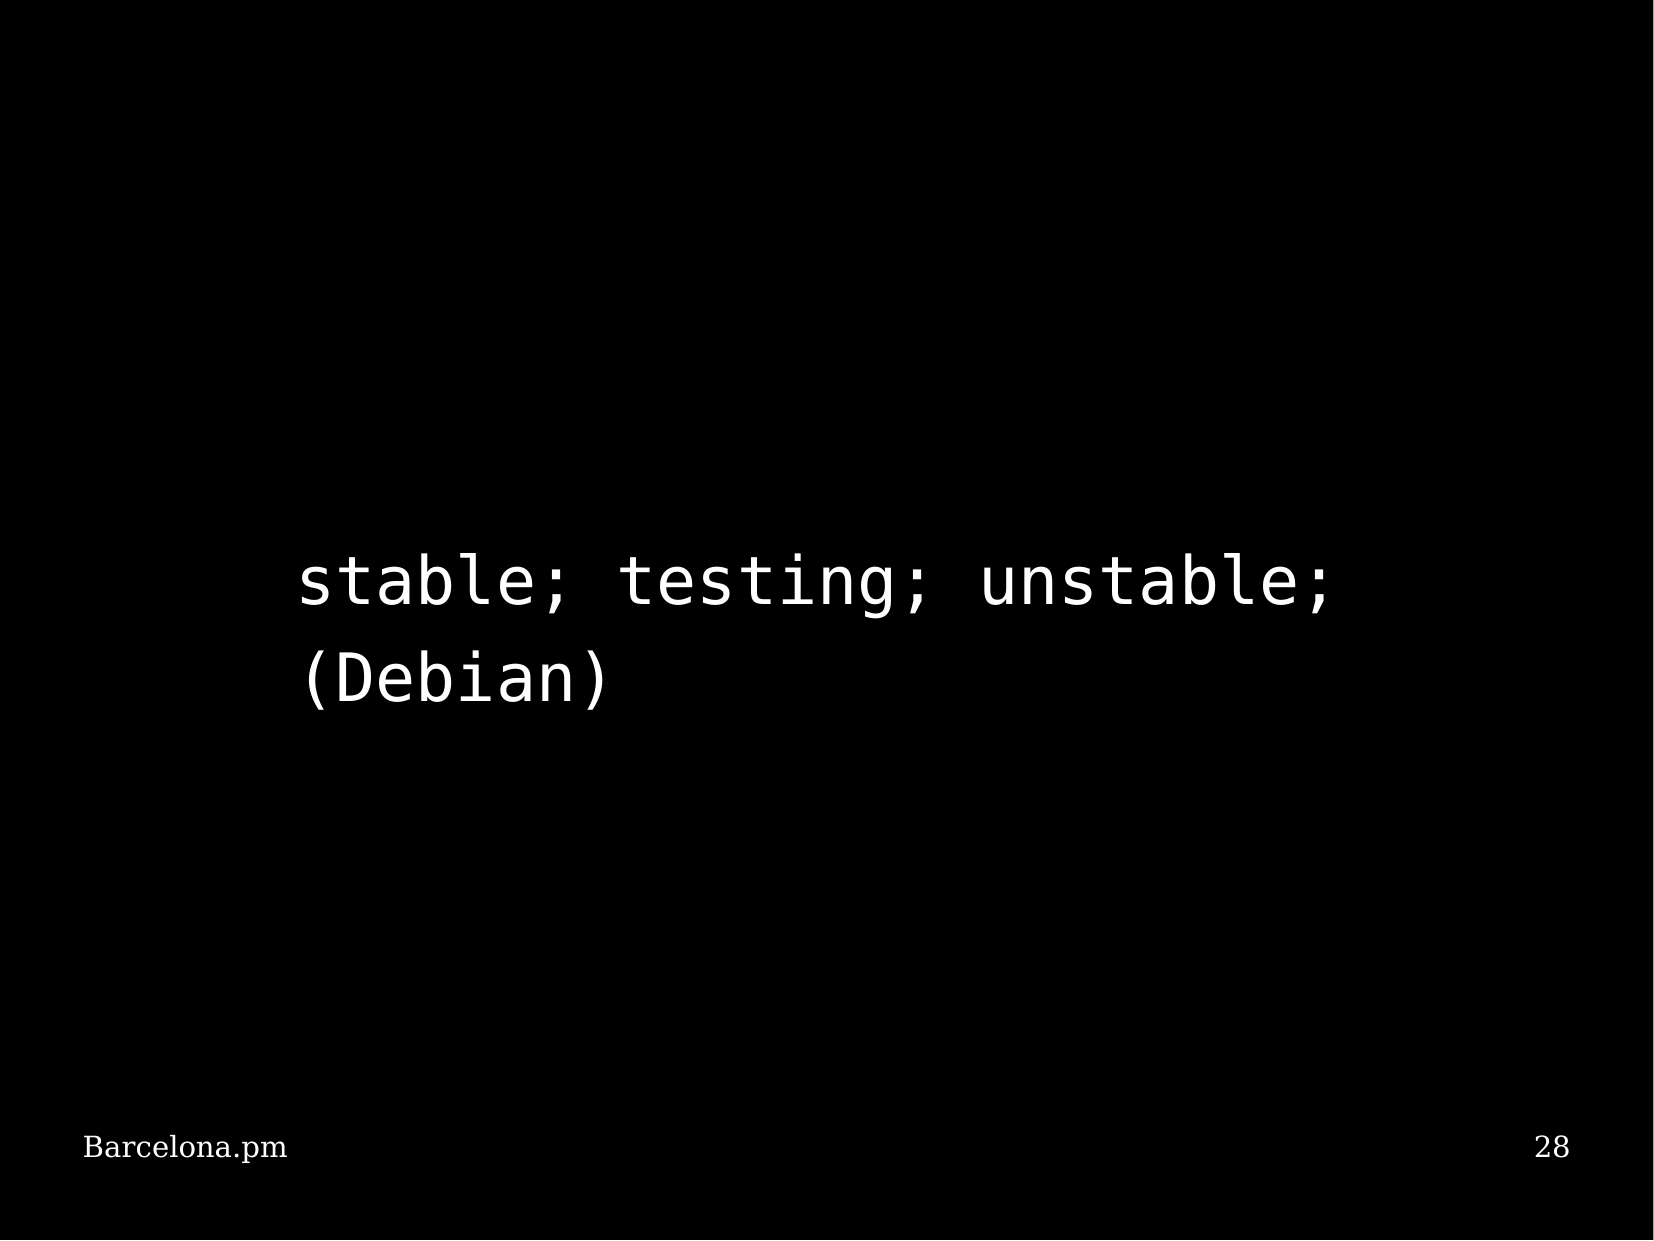

# stable; testing; unstable; (Debian)
Barcelona.pm
28